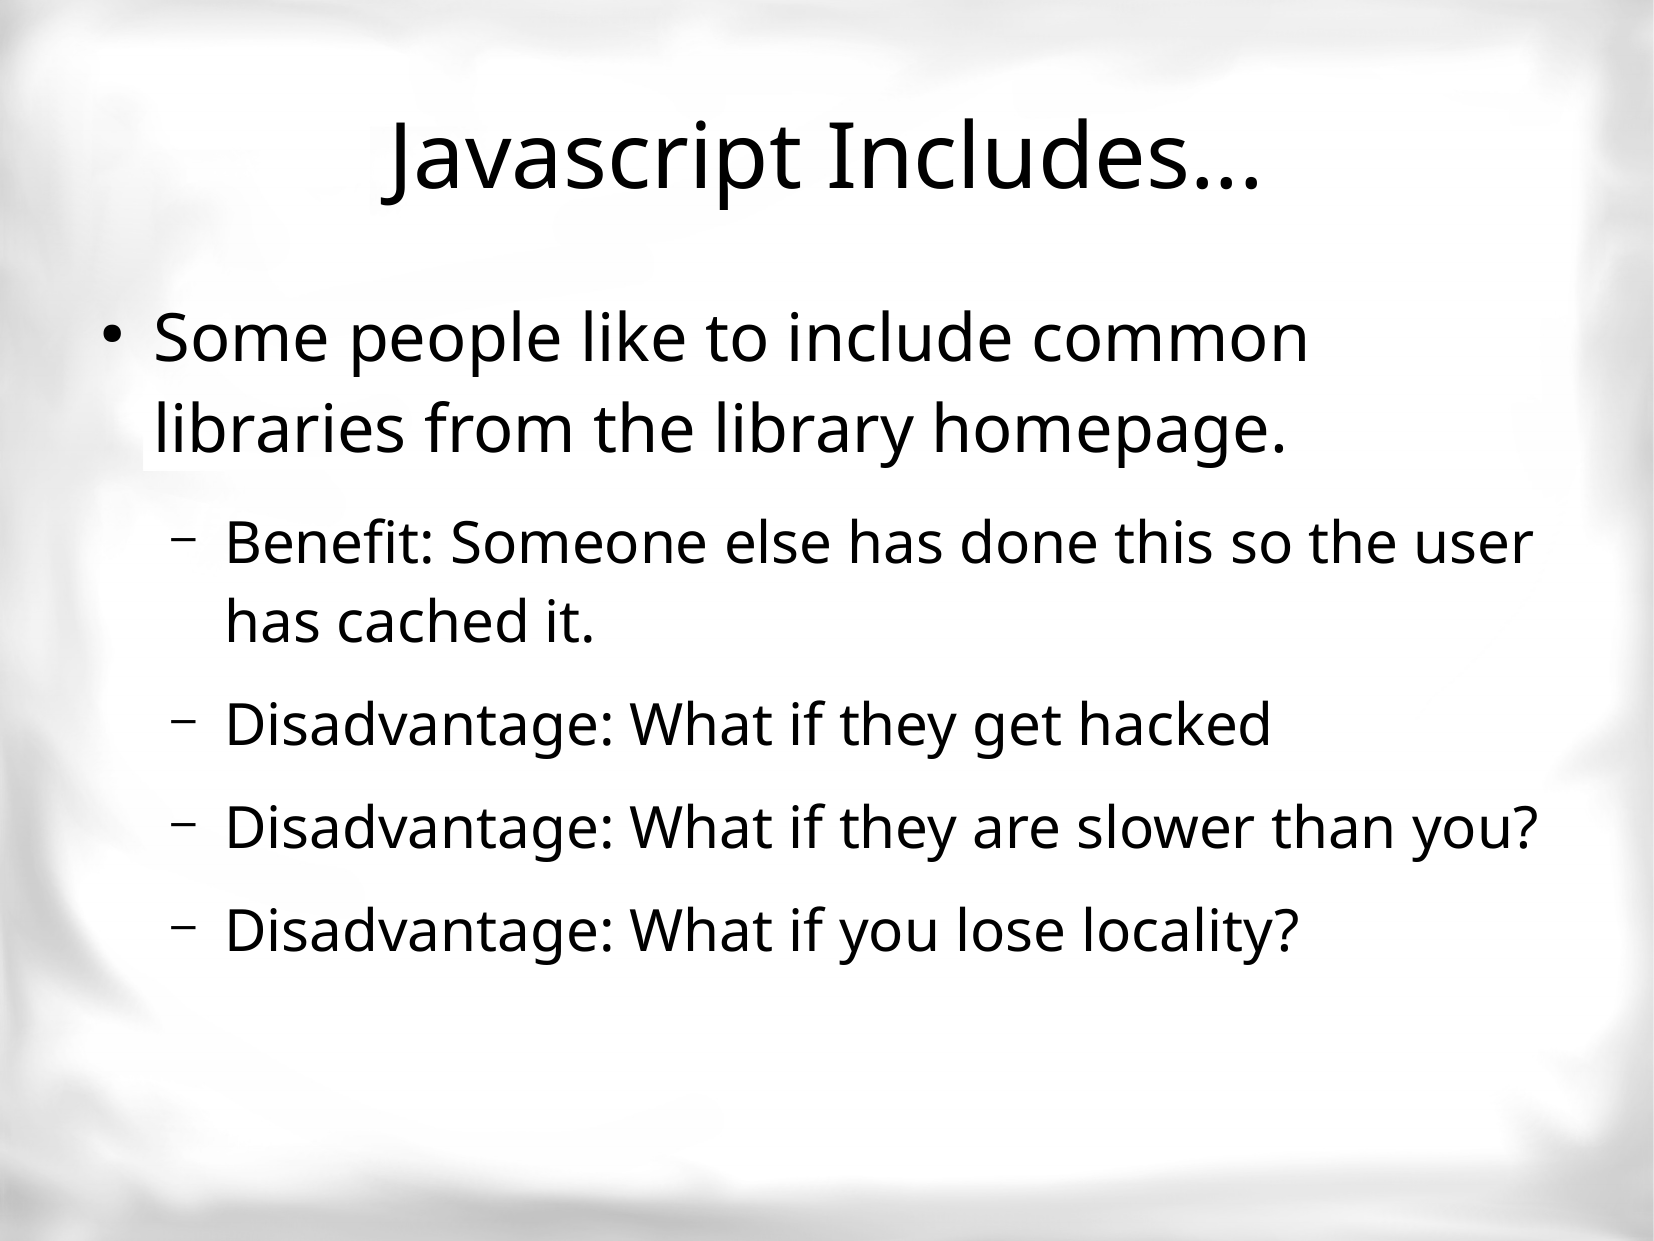

# Javascript Includes...
Some people like to include common libraries from the library homepage.
Benefit: Someone else has done this so the user has cached it.
Disadvantage: What if they get hacked
Disadvantage: What if they are slower than you?
Disadvantage: What if you lose locality?